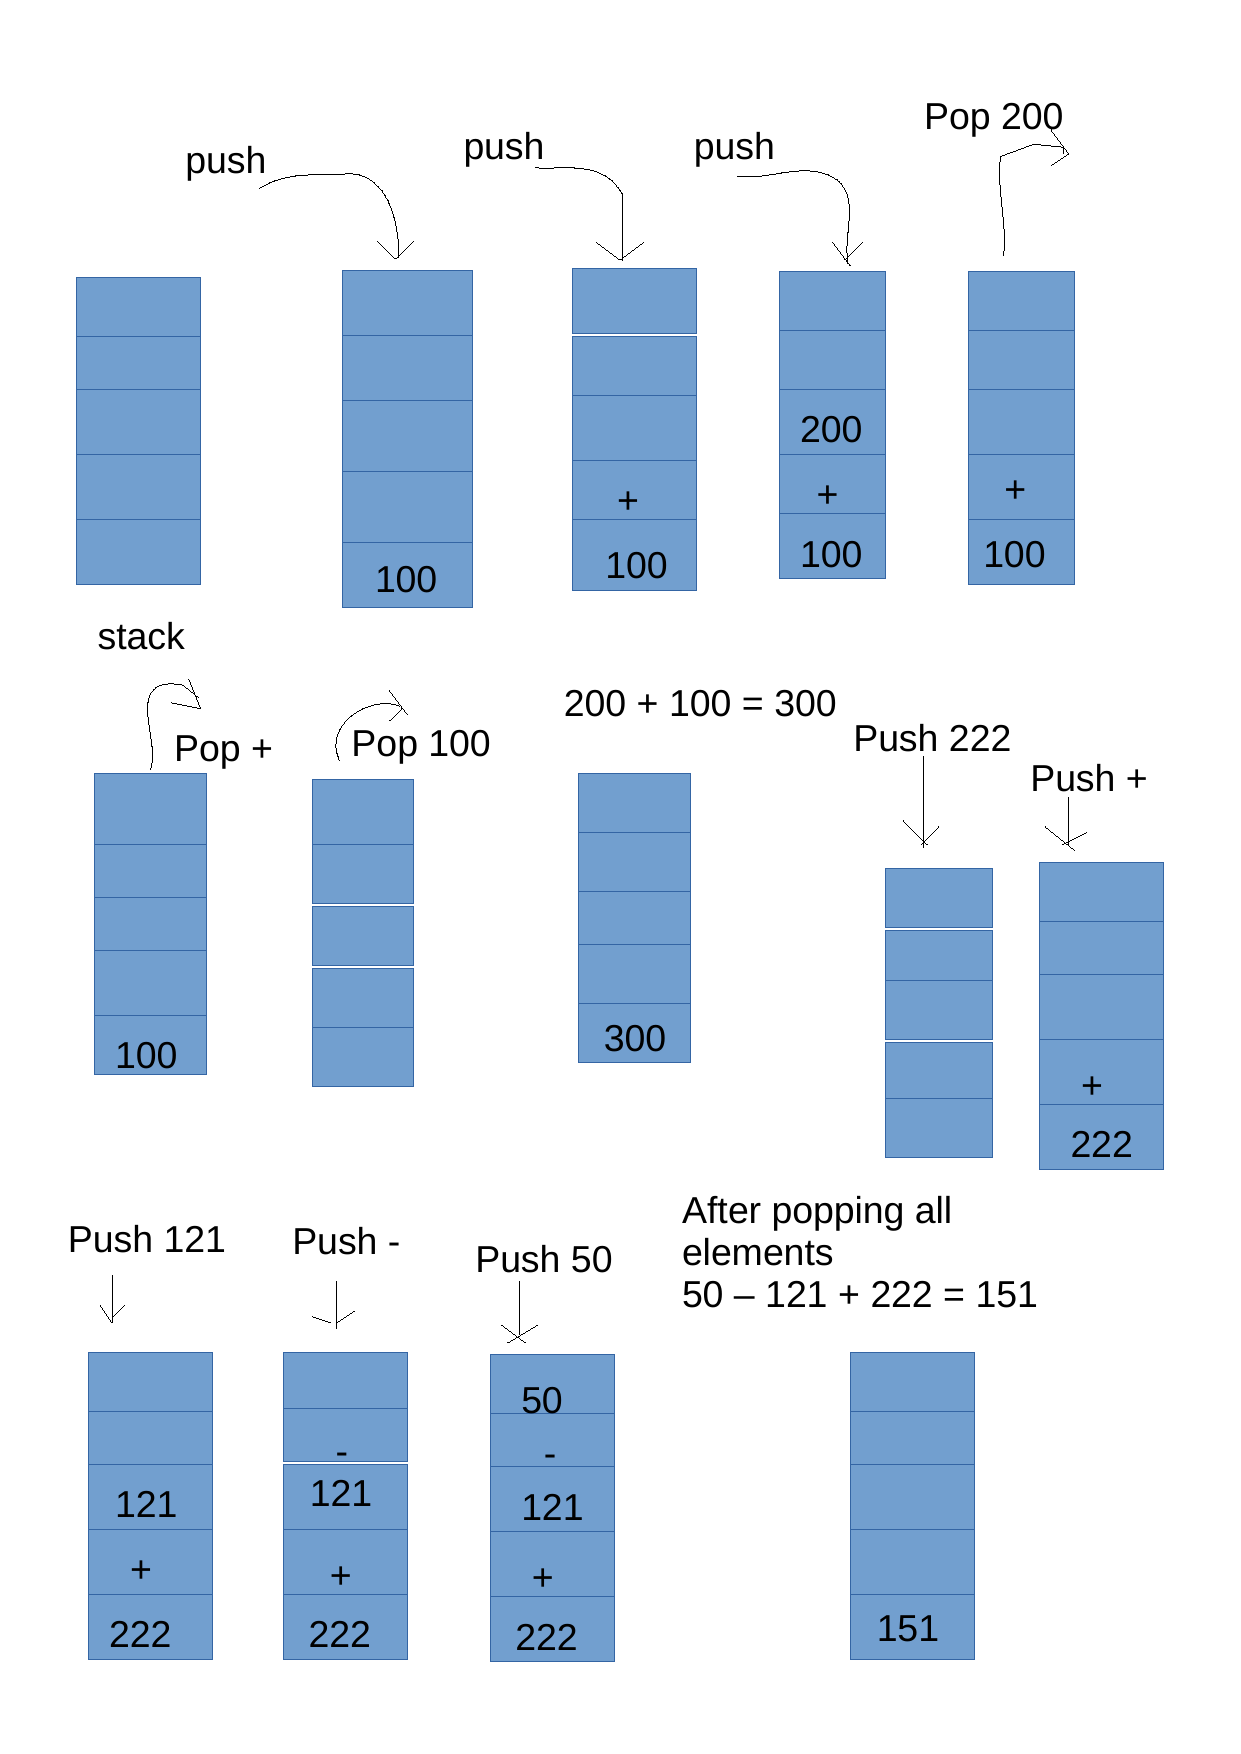

Pop 200
push
push
push
200
 +
 +
+
100
100
100
100
stack
200 + 100 = 300
Push 222
Pop 100
Pop +
Push +
 300
100
 +
 222
After popping all elements
50 – 121 + 222 = 151
Push 121
Push -
Push 50
 50
 -
 -
121
121
 121
 +
 +
 +
151
222
 222
 222